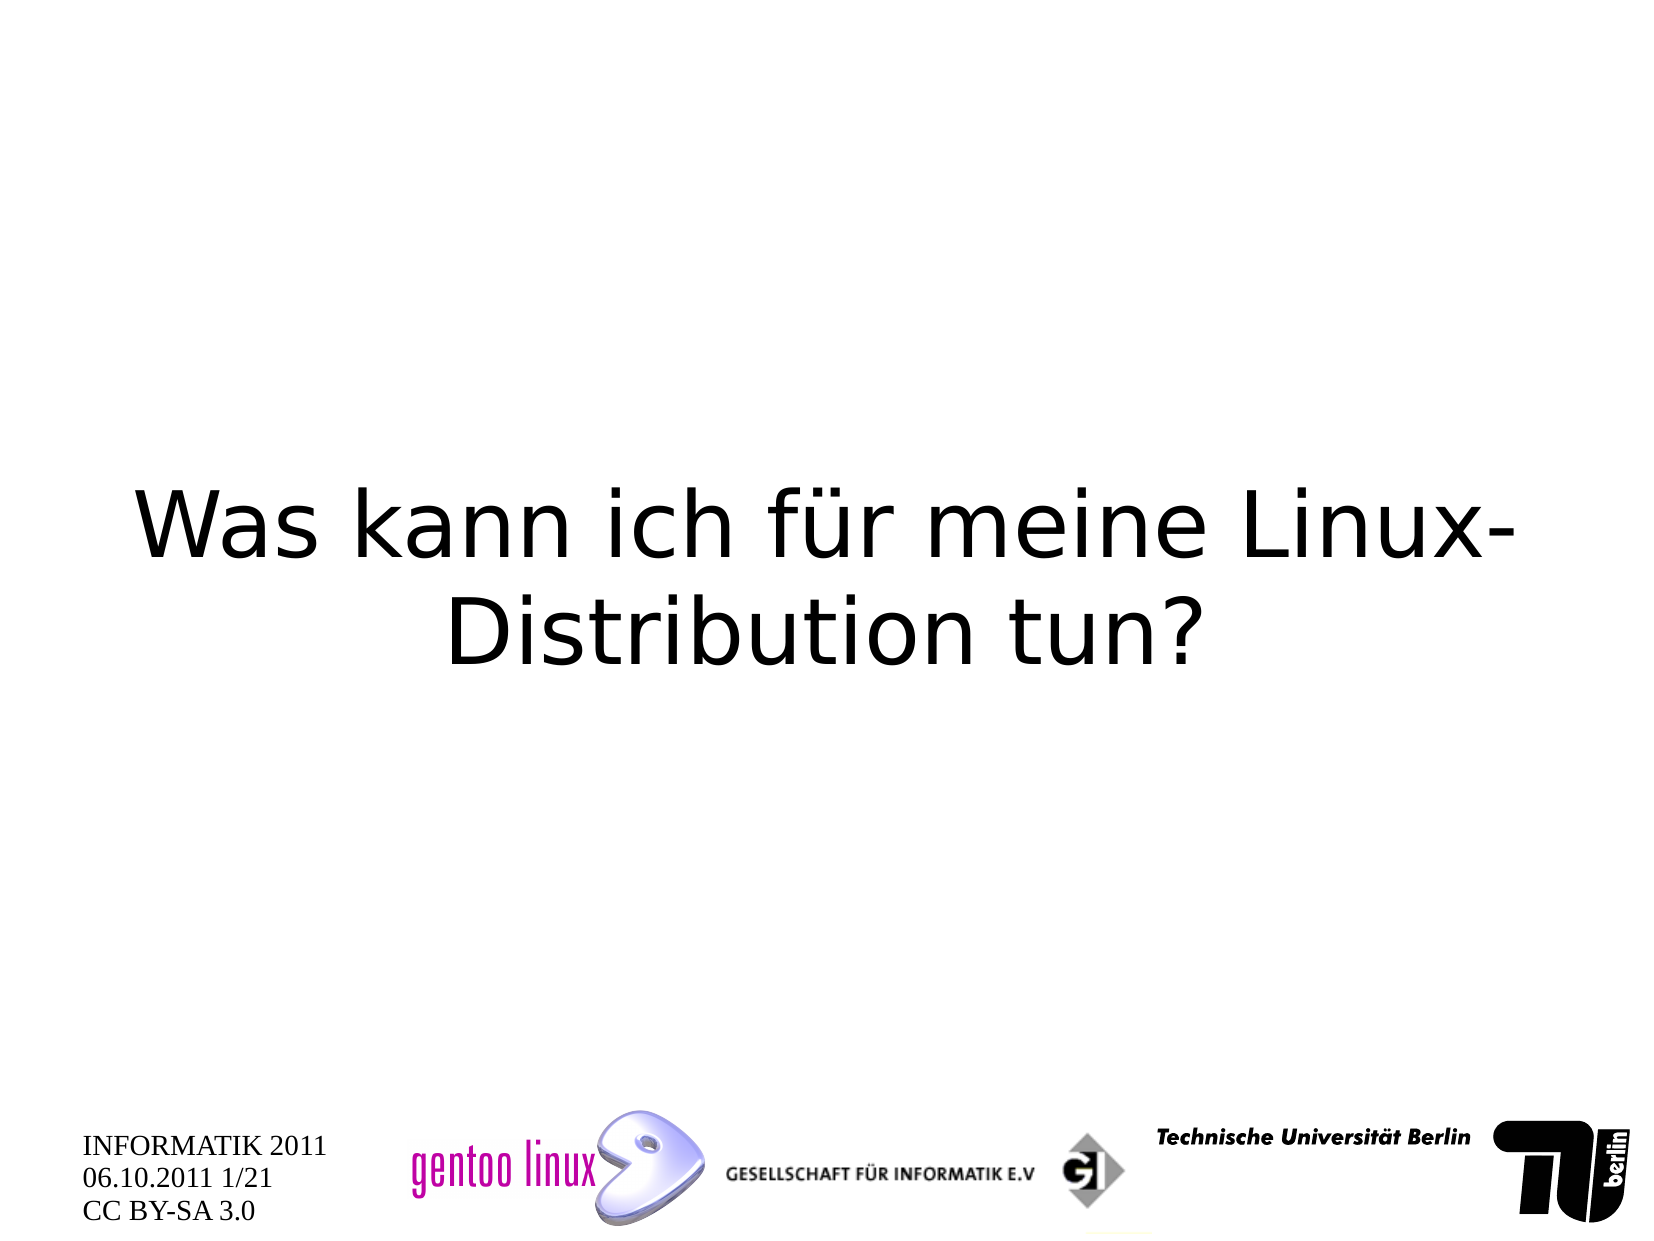

# Was kann ich für meine Linux-Distribution tun?